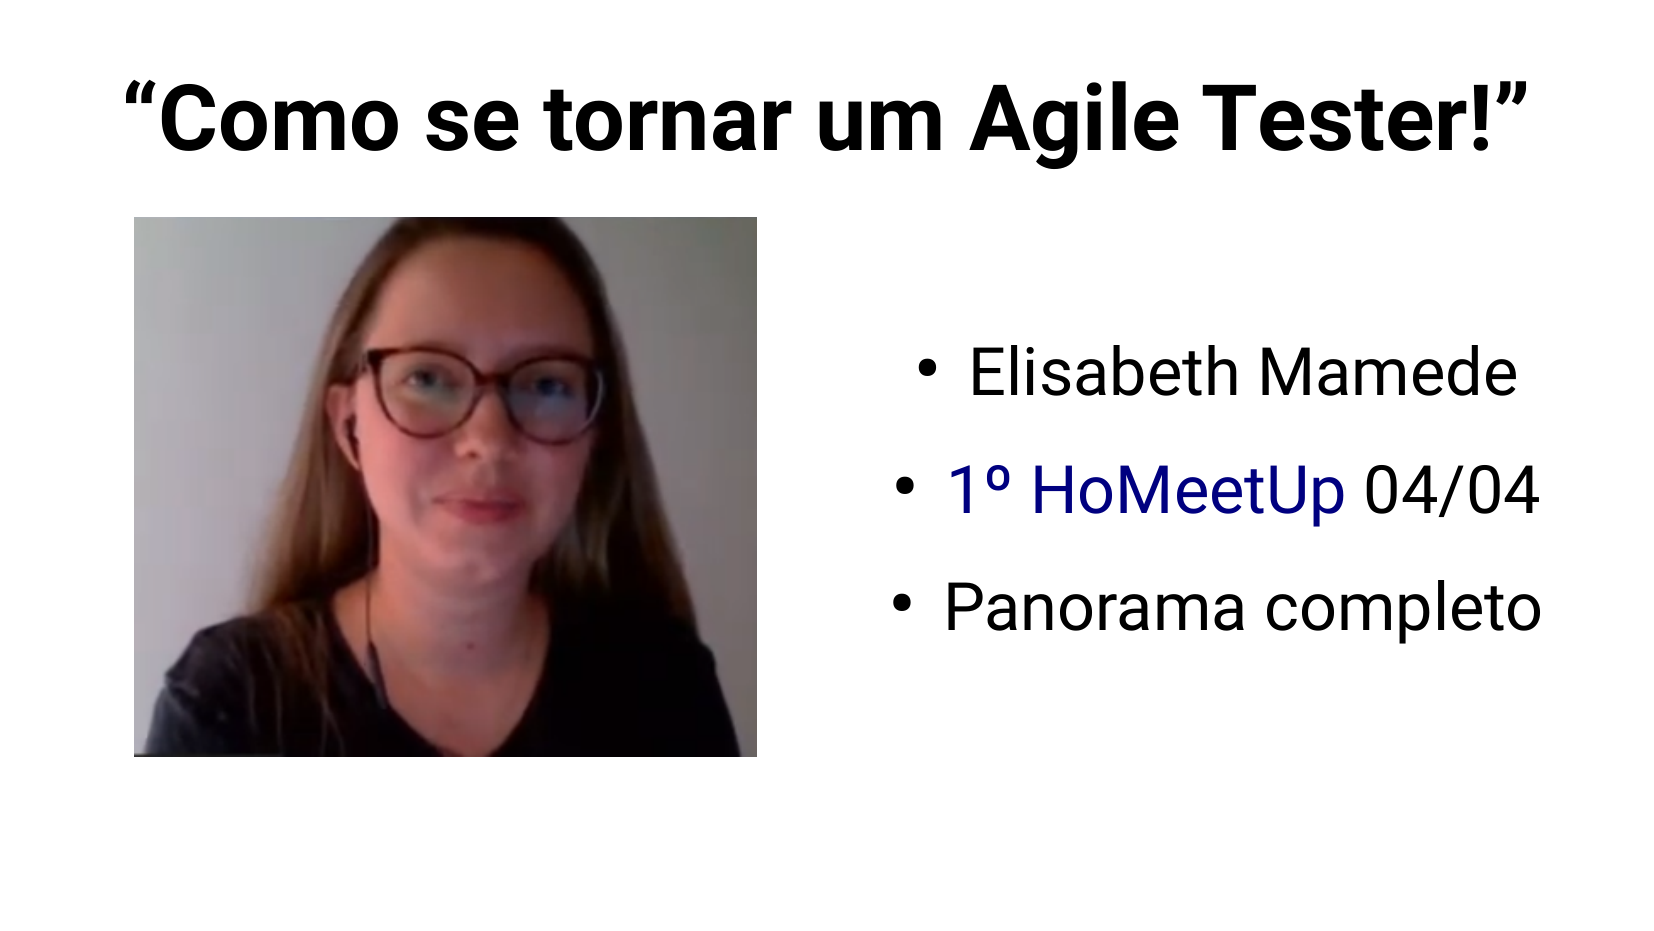

# “Como se tornar um Agile Tester!”
Elisabeth Mamede
1º HoMeetUp 04/04
Panorama completo